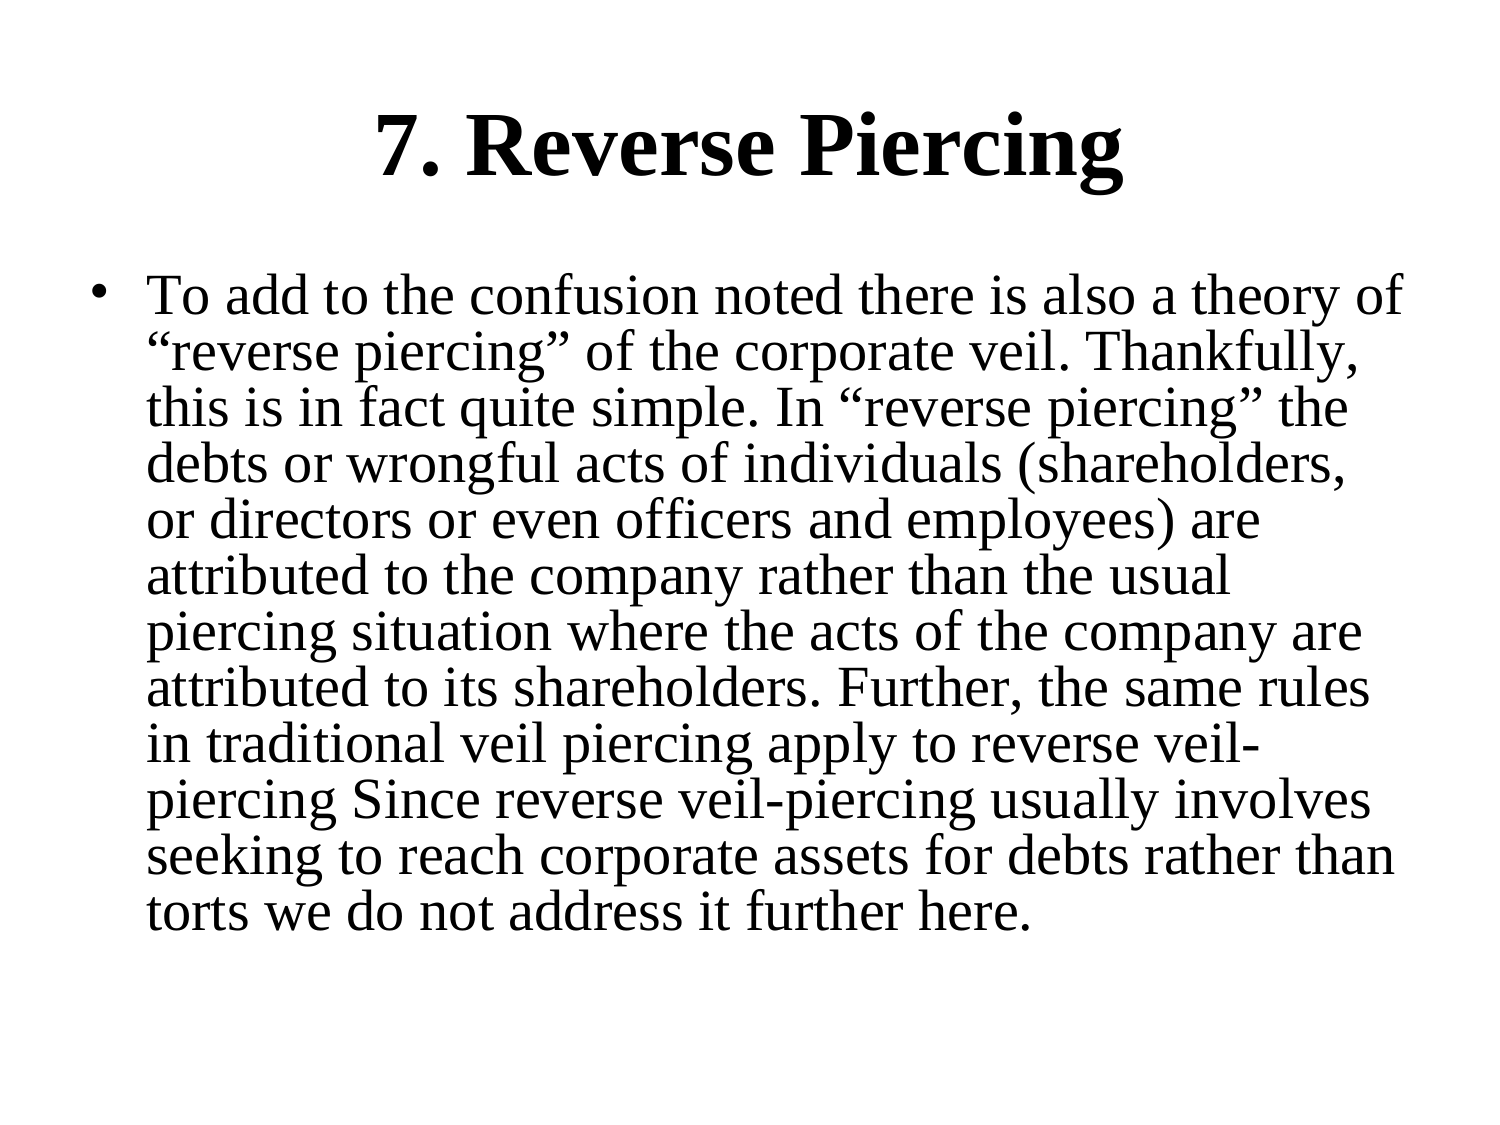

# 7. Reverse Piercing
To add to the confusion noted there is also a theory of “reverse piercing” of the corporate veil. Thankfully, this is in fact quite simple. In “reverse piercing” the debts or wrongful acts of individuals (shareholders, or directors or even officers and employees) are attributed to the company rather than the usual piercing situation where the acts of the company are attributed to its shareholders. Further, the same rules in traditional veil piercing apply to reverse veil-piercing Since reverse veil-piercing usually involves seeking to reach corporate assets for debts rather than torts we do not address it further here.